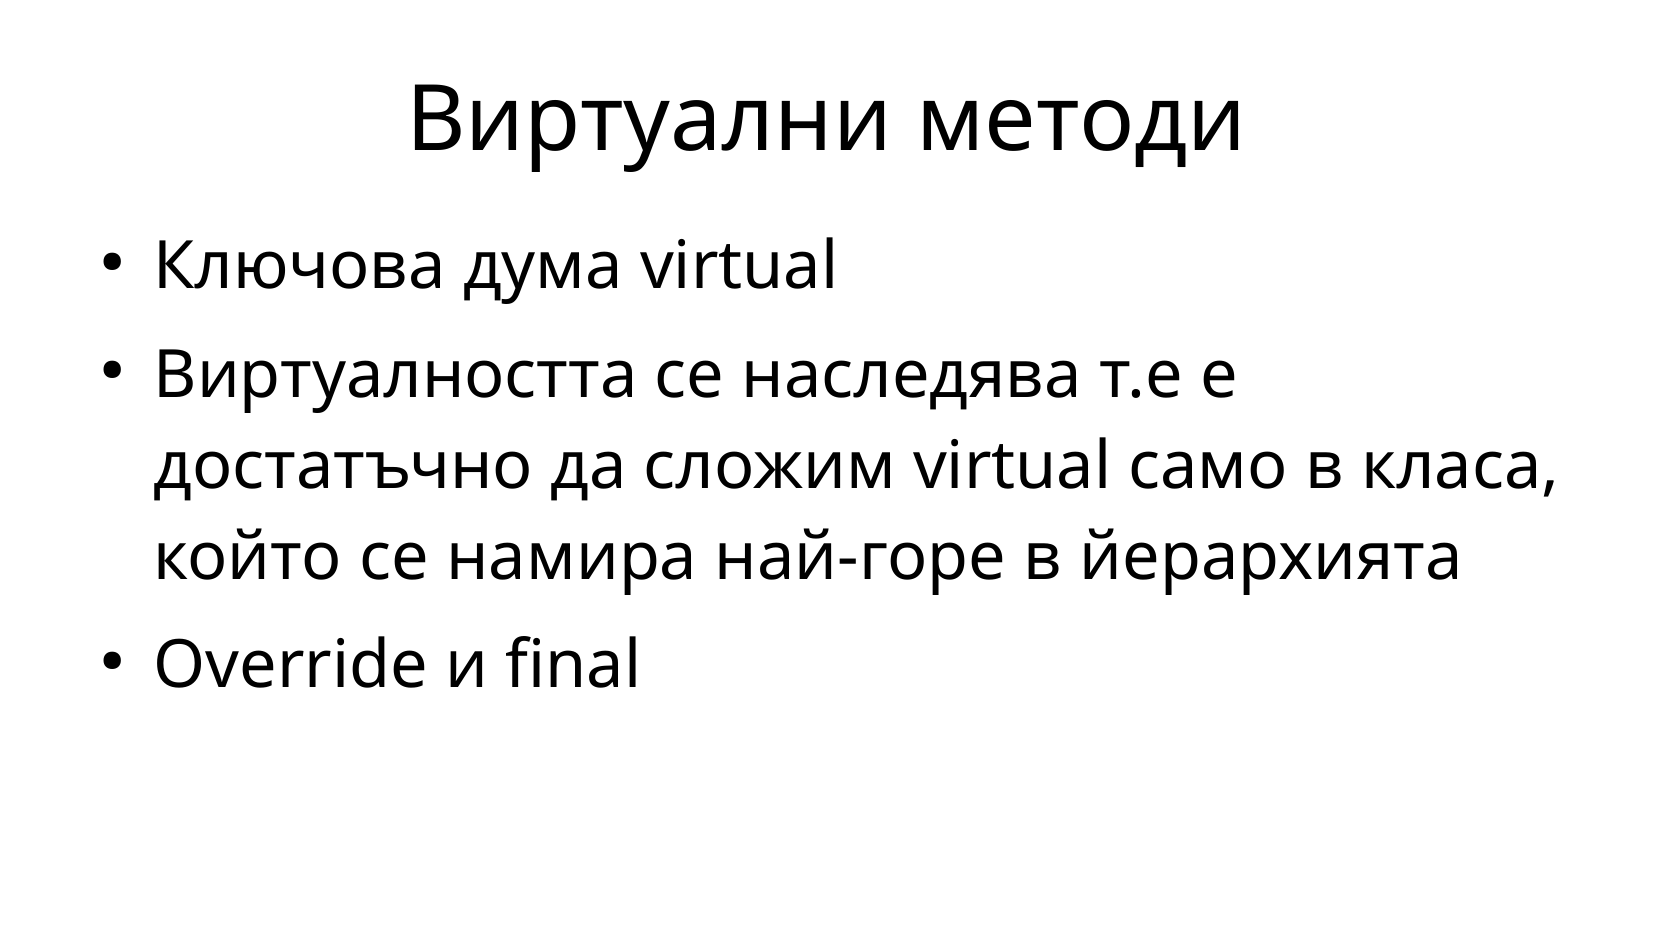

# Виртуални методи
Ключова дума virtual
Виртуалността се наследява т.е е достатъчно да сложим virtual само в класа, който се намира най-горе в йерархията
Override и final